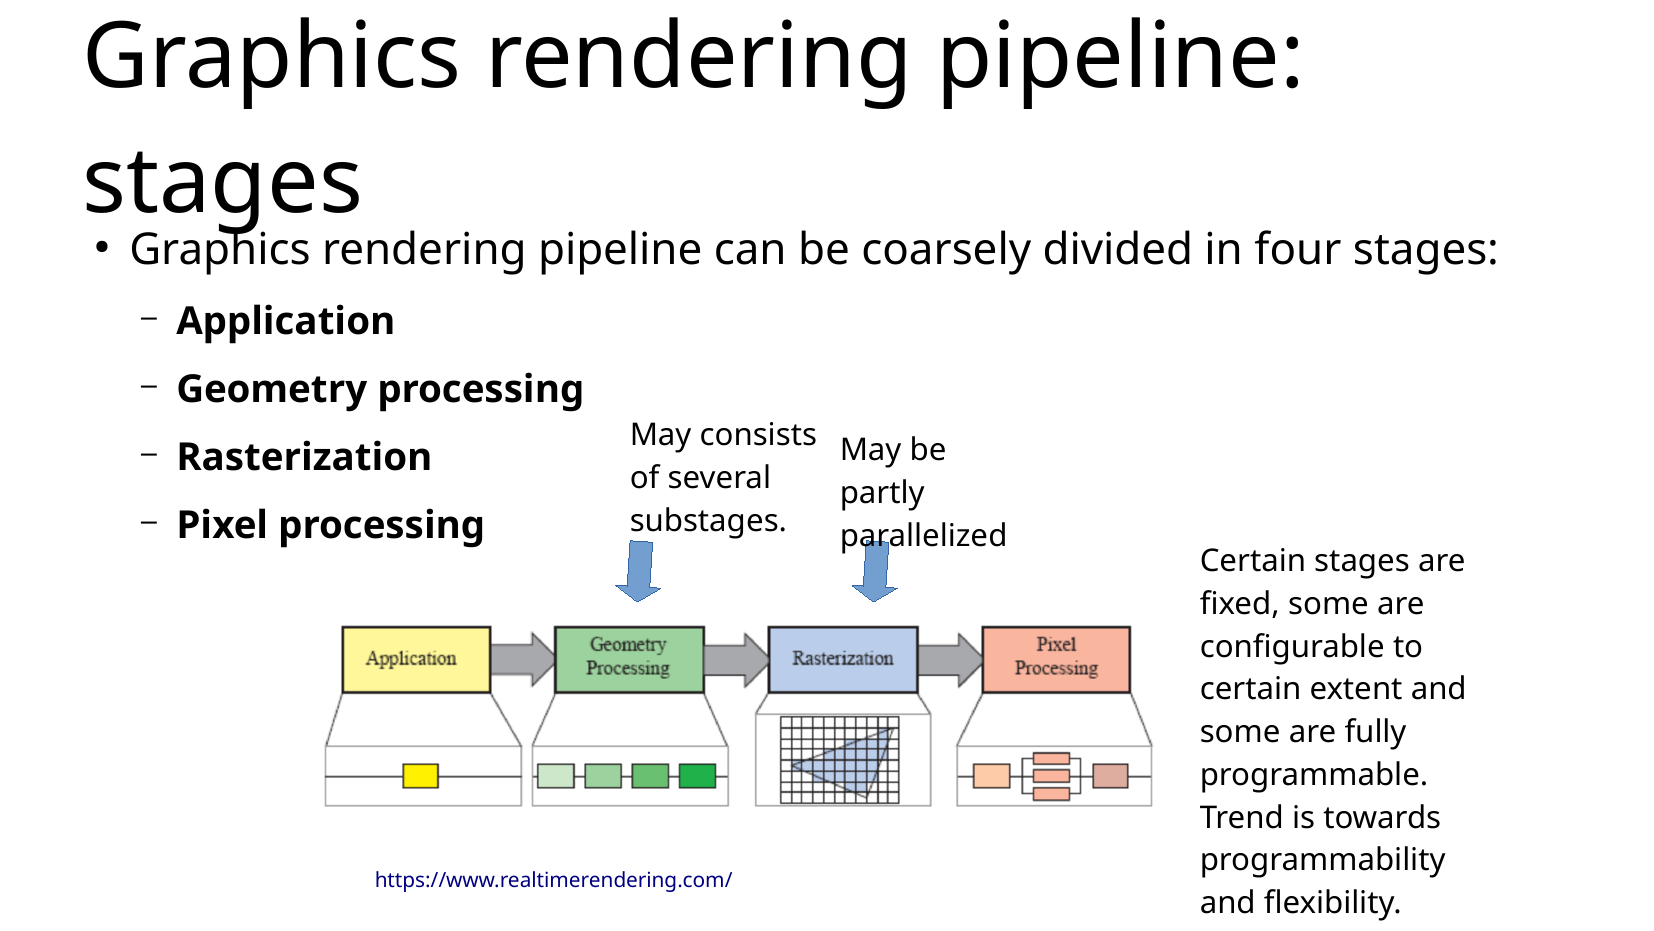

# Graphics rendering pipeline: stages
Graphics rendering pipeline can be coarsely divided in four stages:
Application
Geometry processing
Rasterization
Pixel processing
May consists of several substages.
May be partly parallelized
Certain stages are fixed, some are configurable to certain extent and some are fully programmable. Trend is towards programmability and flexibility.
https://www.realtimerendering.com/